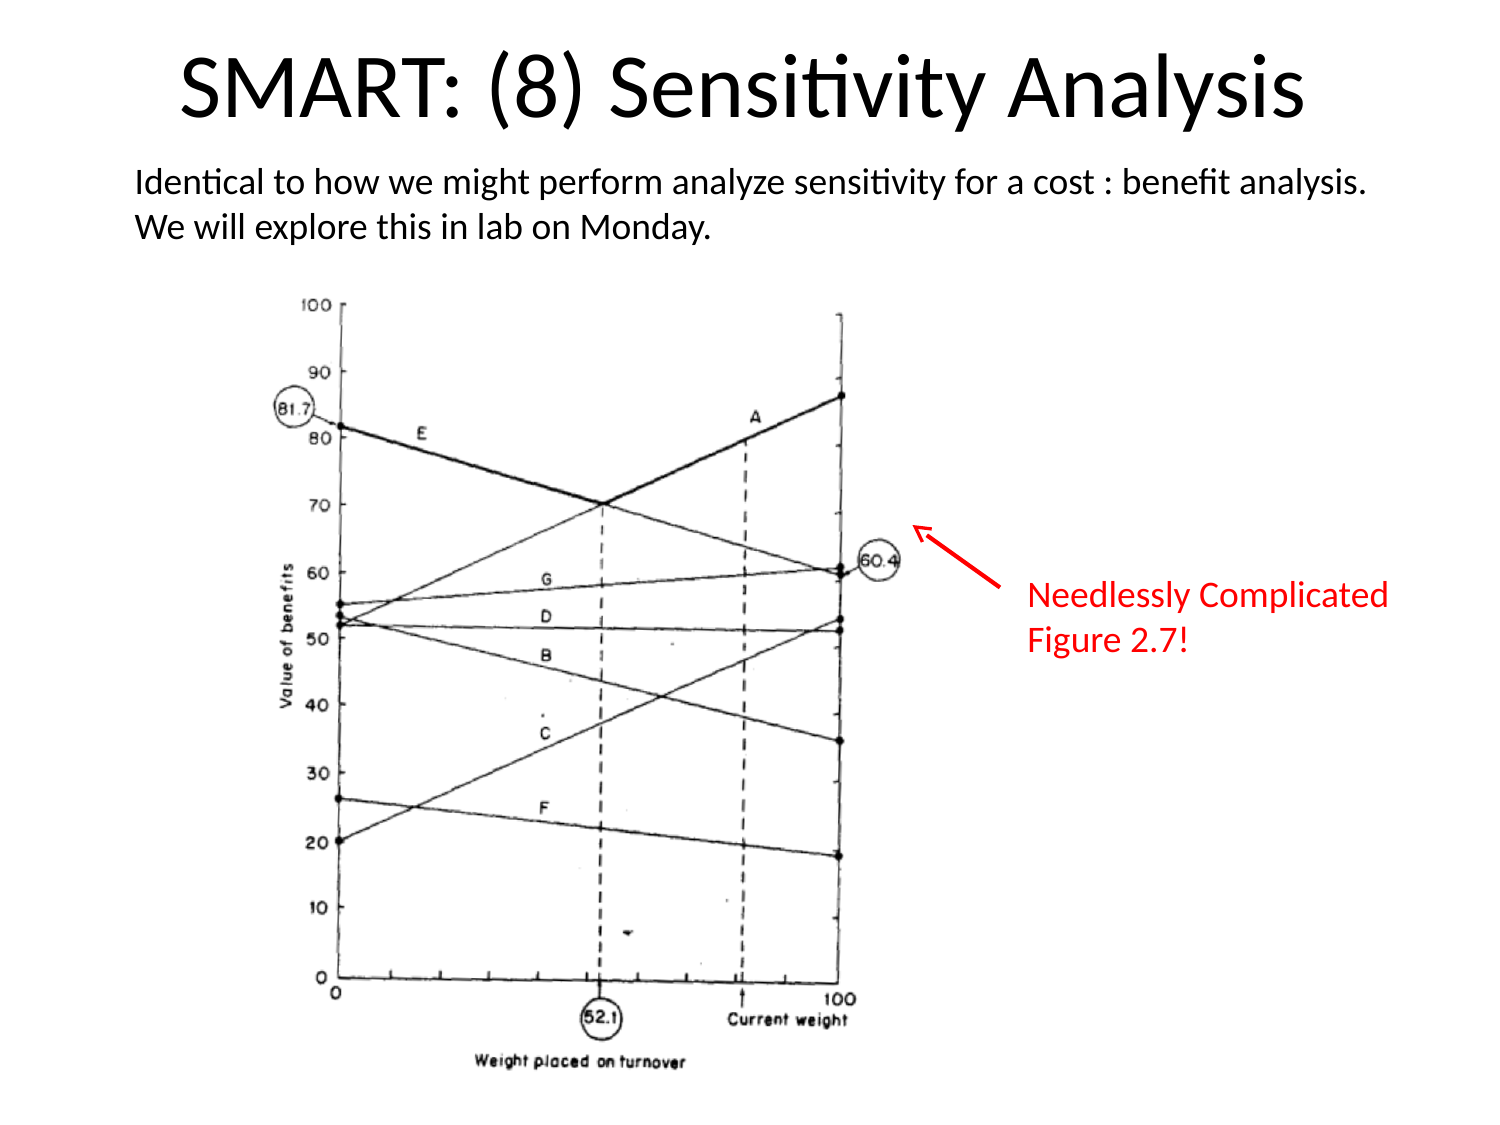

SMART: (8) Sensitivity Analysis
Identical to how we might perform analyze sensitivity for a cost : benefit analysis.
We will explore this in lab on Monday.
Needlessly Complicated Figure 2.7!